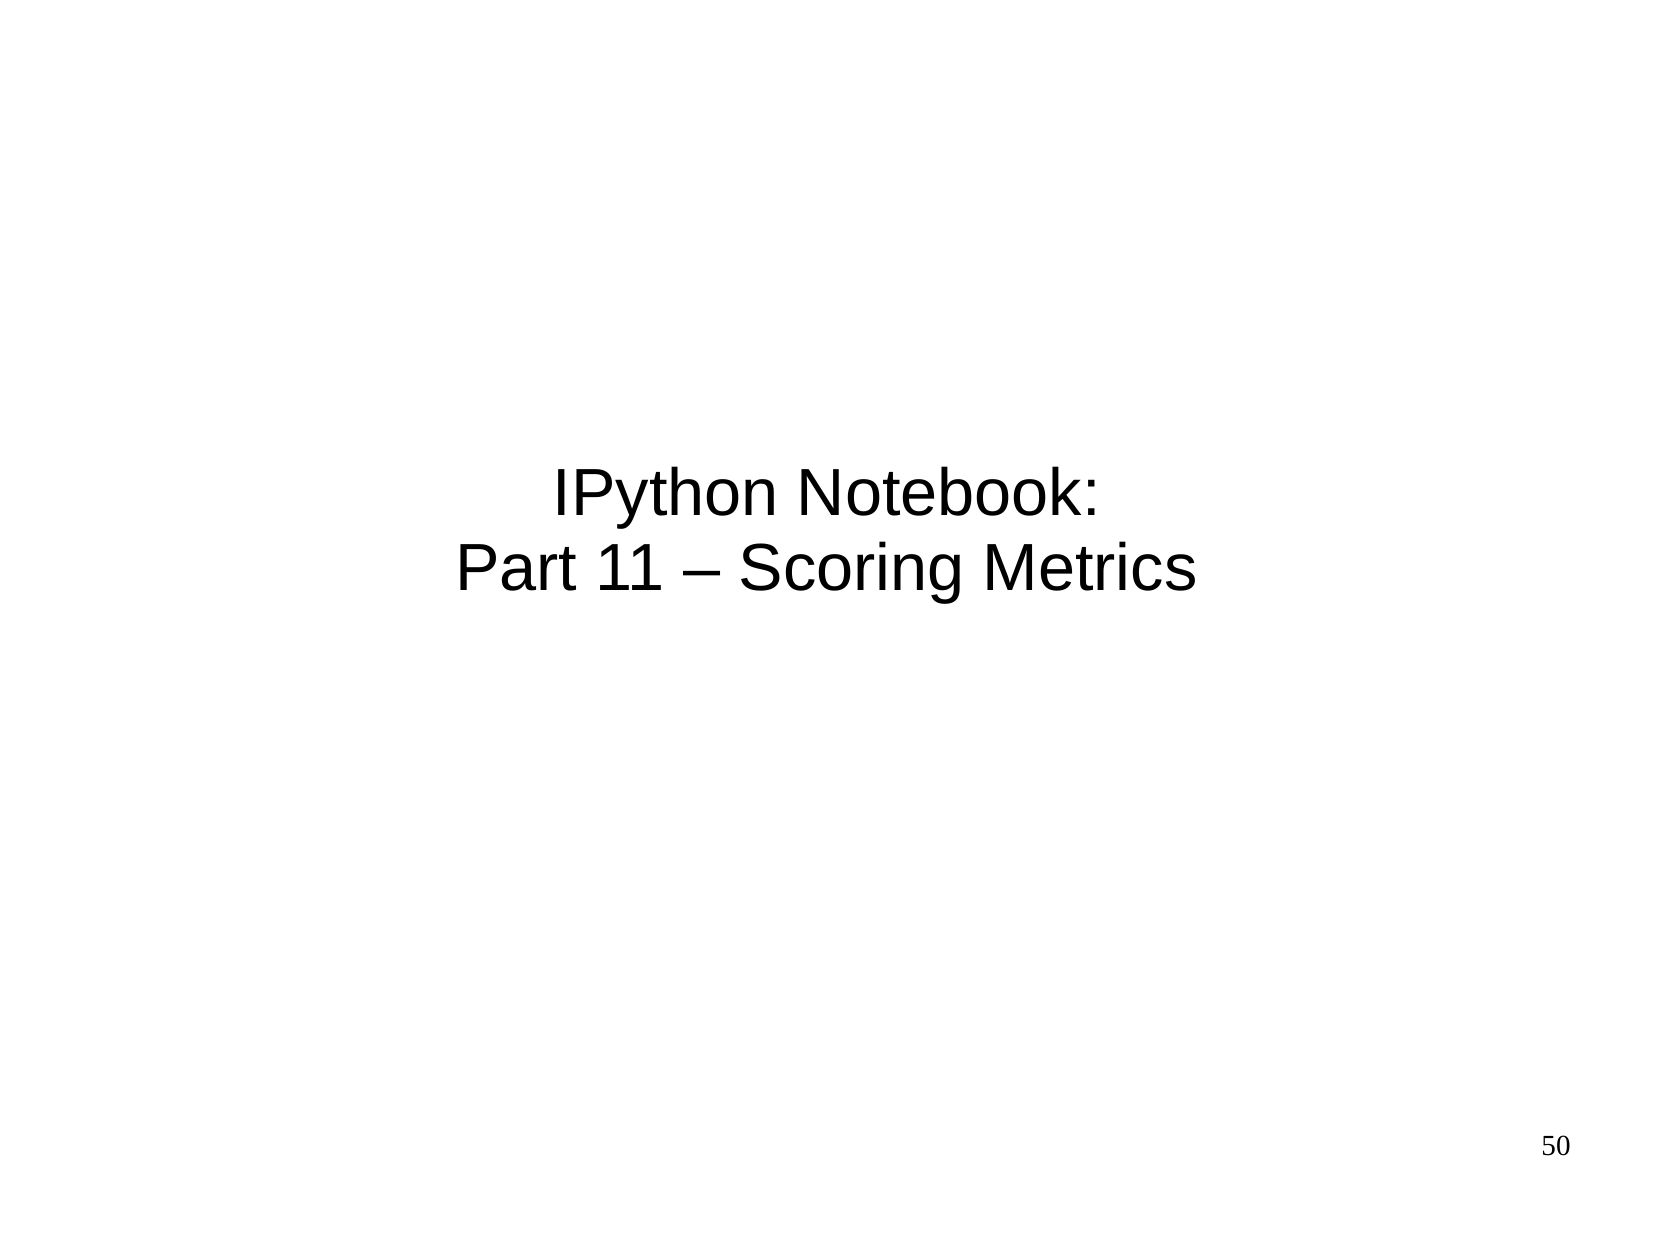

# IPython Notebook:
Part 11 – Scoring Metrics
50